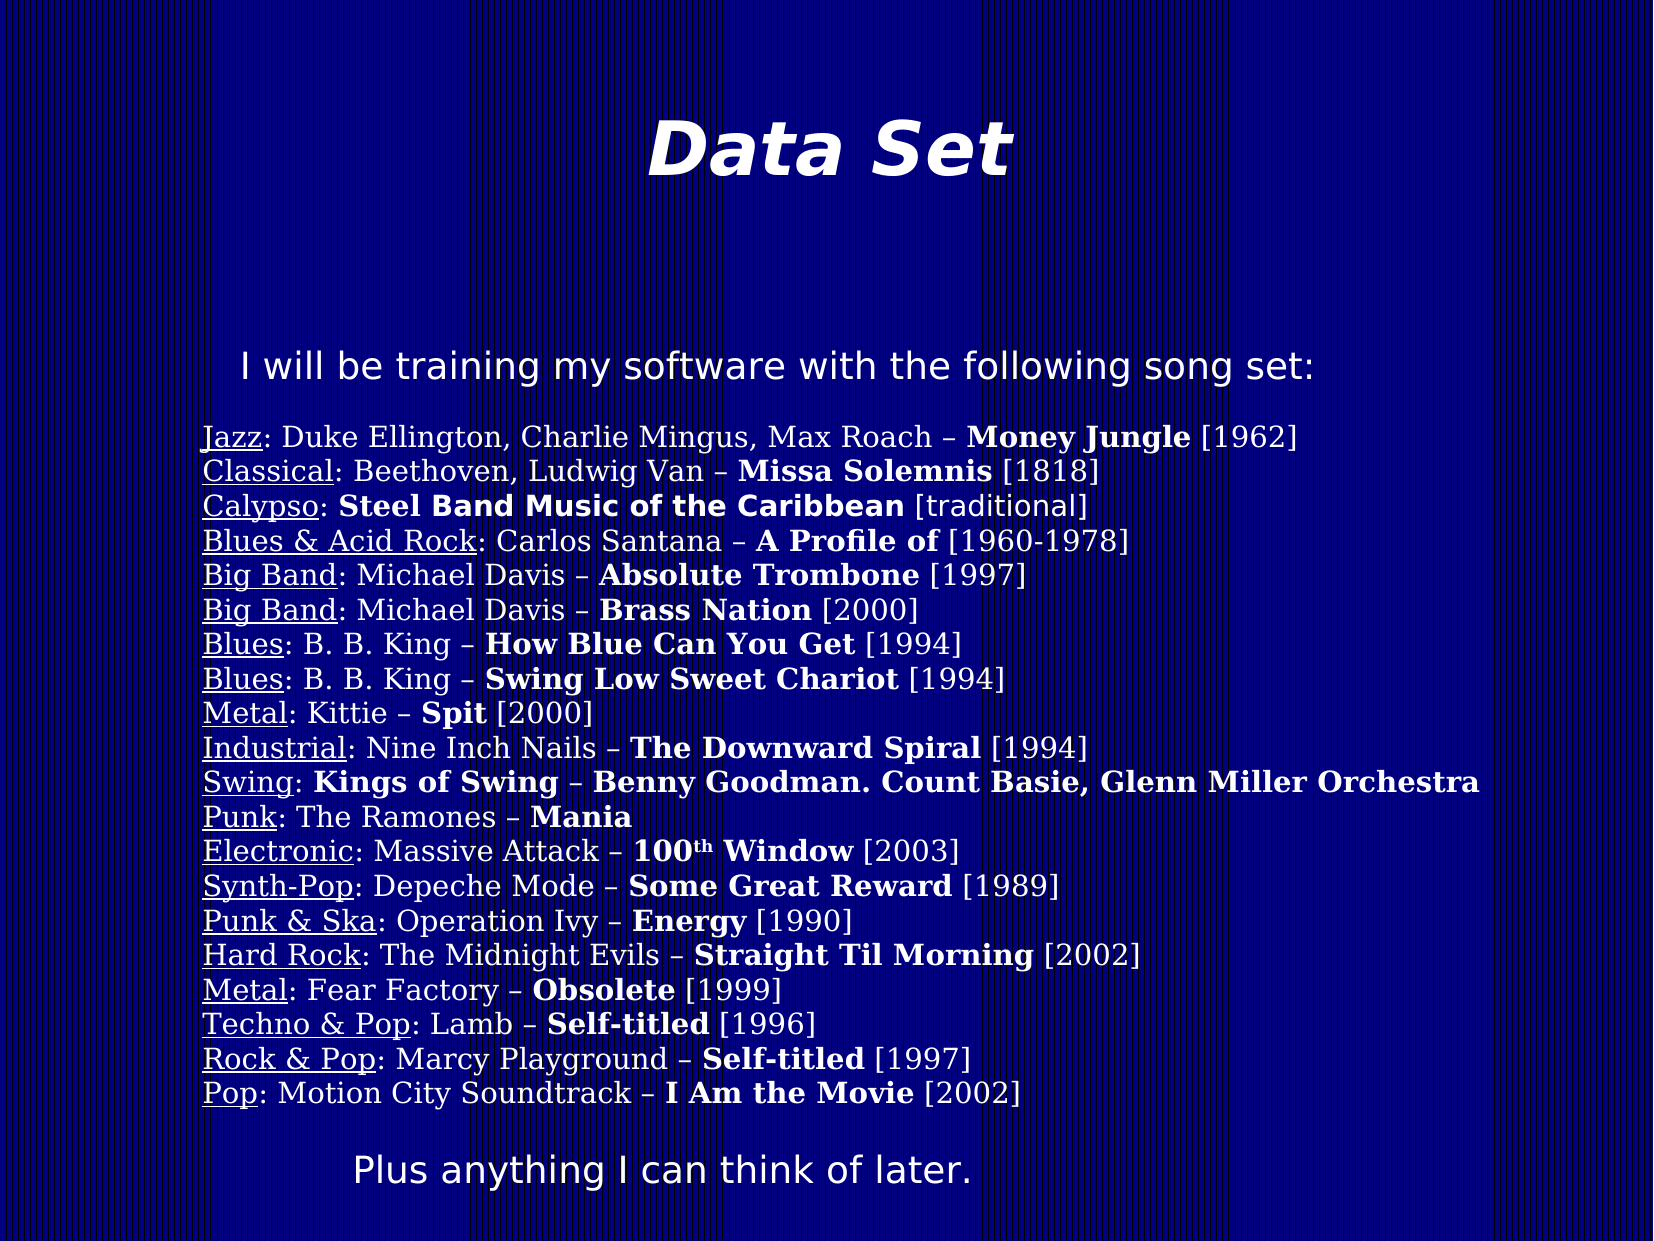

Data Set
I will be training my software with the following song set:
Jazz: Duke Ellington, Charlie Mingus, Max Roach – Money Jungle [1962]
Classical: Beethoven, Ludwig Van – Missa Solemnis [1818]
Calypso: Steel Band Music of the Caribbean [traditional]
Blues & Acid Rock: Carlos Santana – A Profile of [1960-1978]
Big Band: Michael Davis – Absolute Trombone [1997]
Big Band: Michael Davis – Brass Nation [2000]
Blues: B. B. King – How Blue Can You Get [1994]
Blues: B. B. King – Swing Low Sweet Chariot [1994]
Metal: Kittie – Spit [2000]
Industrial: Nine Inch Nails – The Downward Spiral [1994]
Swing: Kings of Swing – Benny Goodman. Count Basie, Glenn Miller Orchestra
Punk: The Ramones – Mania
Electronic: Massive Attack – 100th Window [2003]
Synth-Pop: Depeche Mode – Some Great Reward [1989]
Punk & Ska: Operation Ivy – Energy [1990]
Hard Rock: The Midnight Evils – Straight Til Morning [2002]
Metal: Fear Factory – Obsolete [1999]
Techno & Pop: Lamb – Self-titled [1996]
Rock & Pop: Marcy Playground – Self-titled [1997]
Pop: Motion City Soundtrack – I Am the Movie [2002]
Plus anything I can think of later.